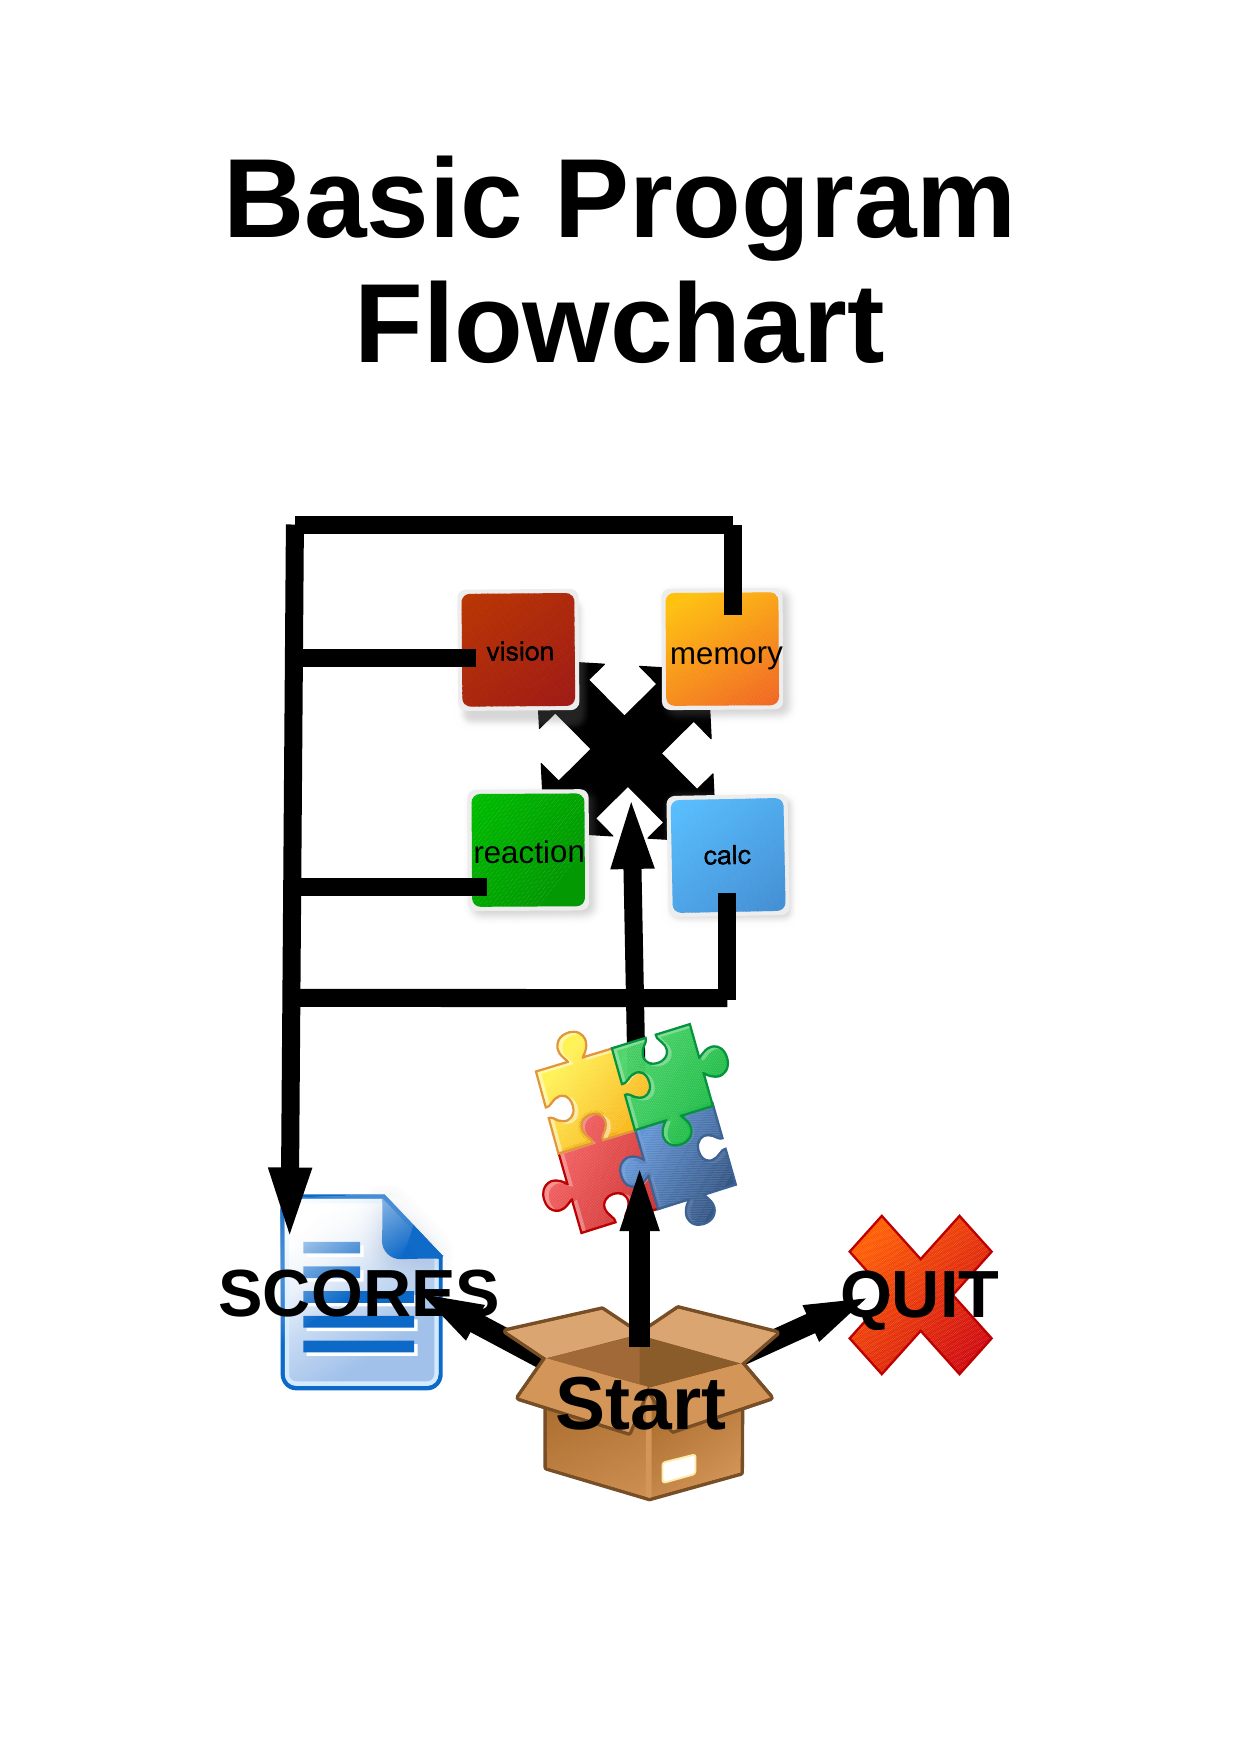

# Basic Program Flowchart
memory
reaction
QUIT
SCORES
Start